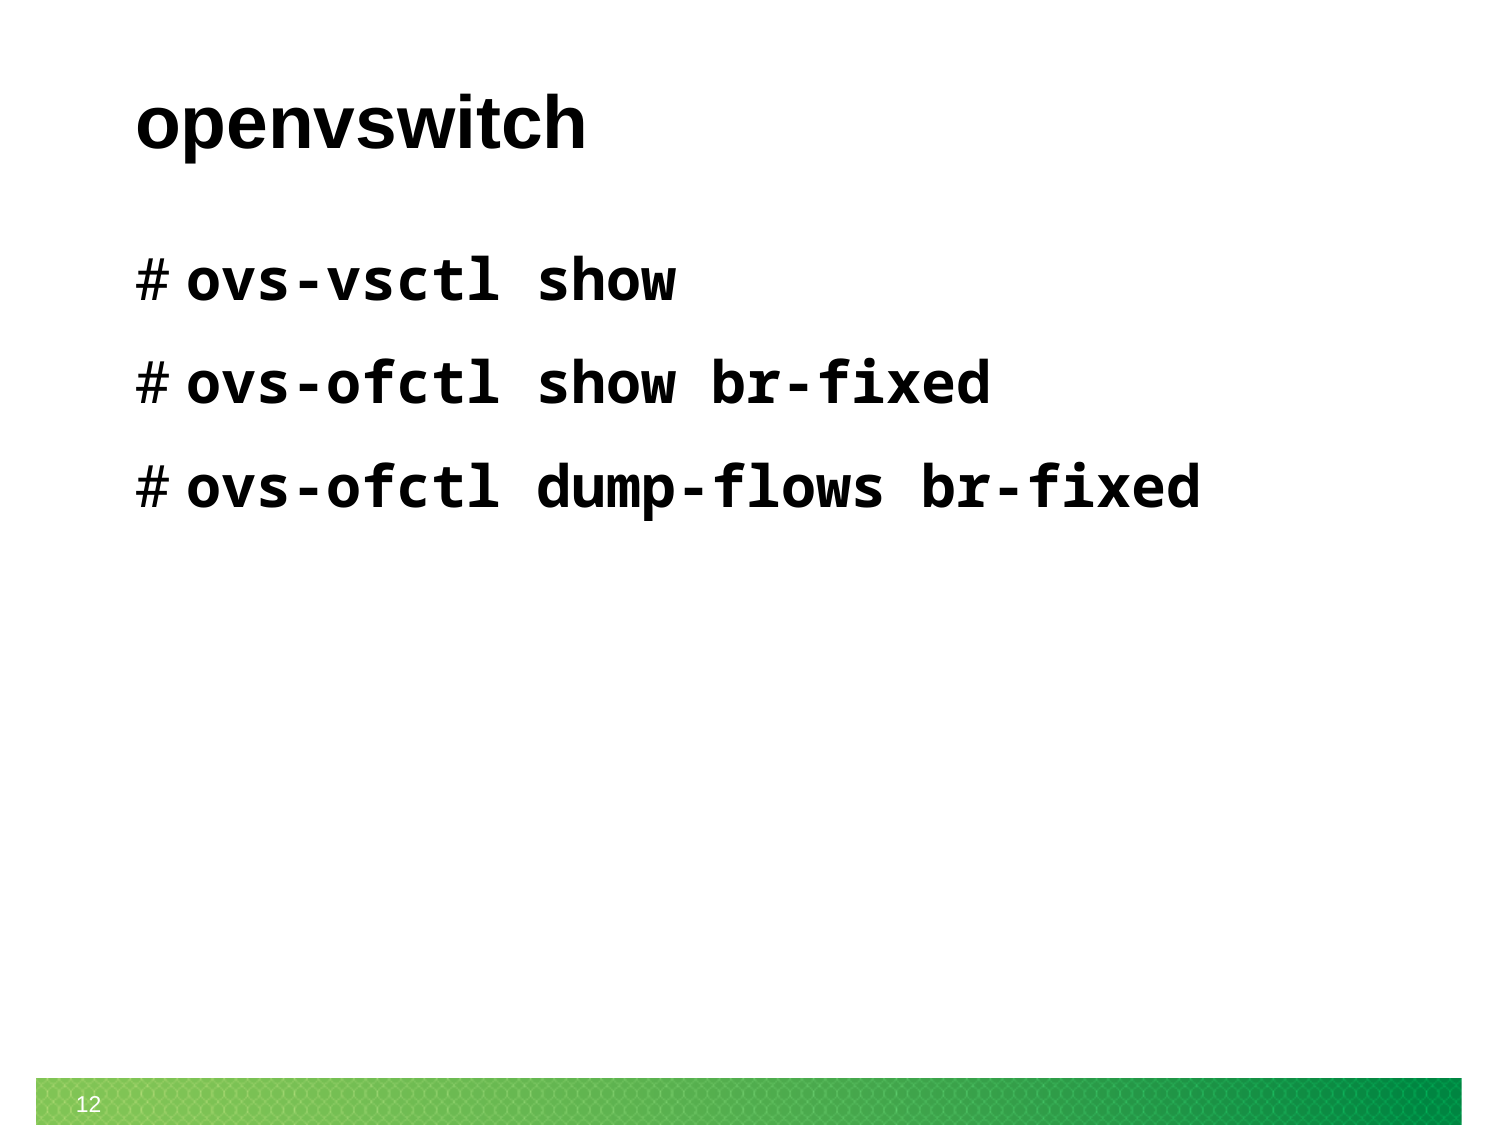

# openvswitch
# ovs-vsctl show
# ovs-ofctl show br-fixed
# ovs-ofctl dump-flows br-fixed